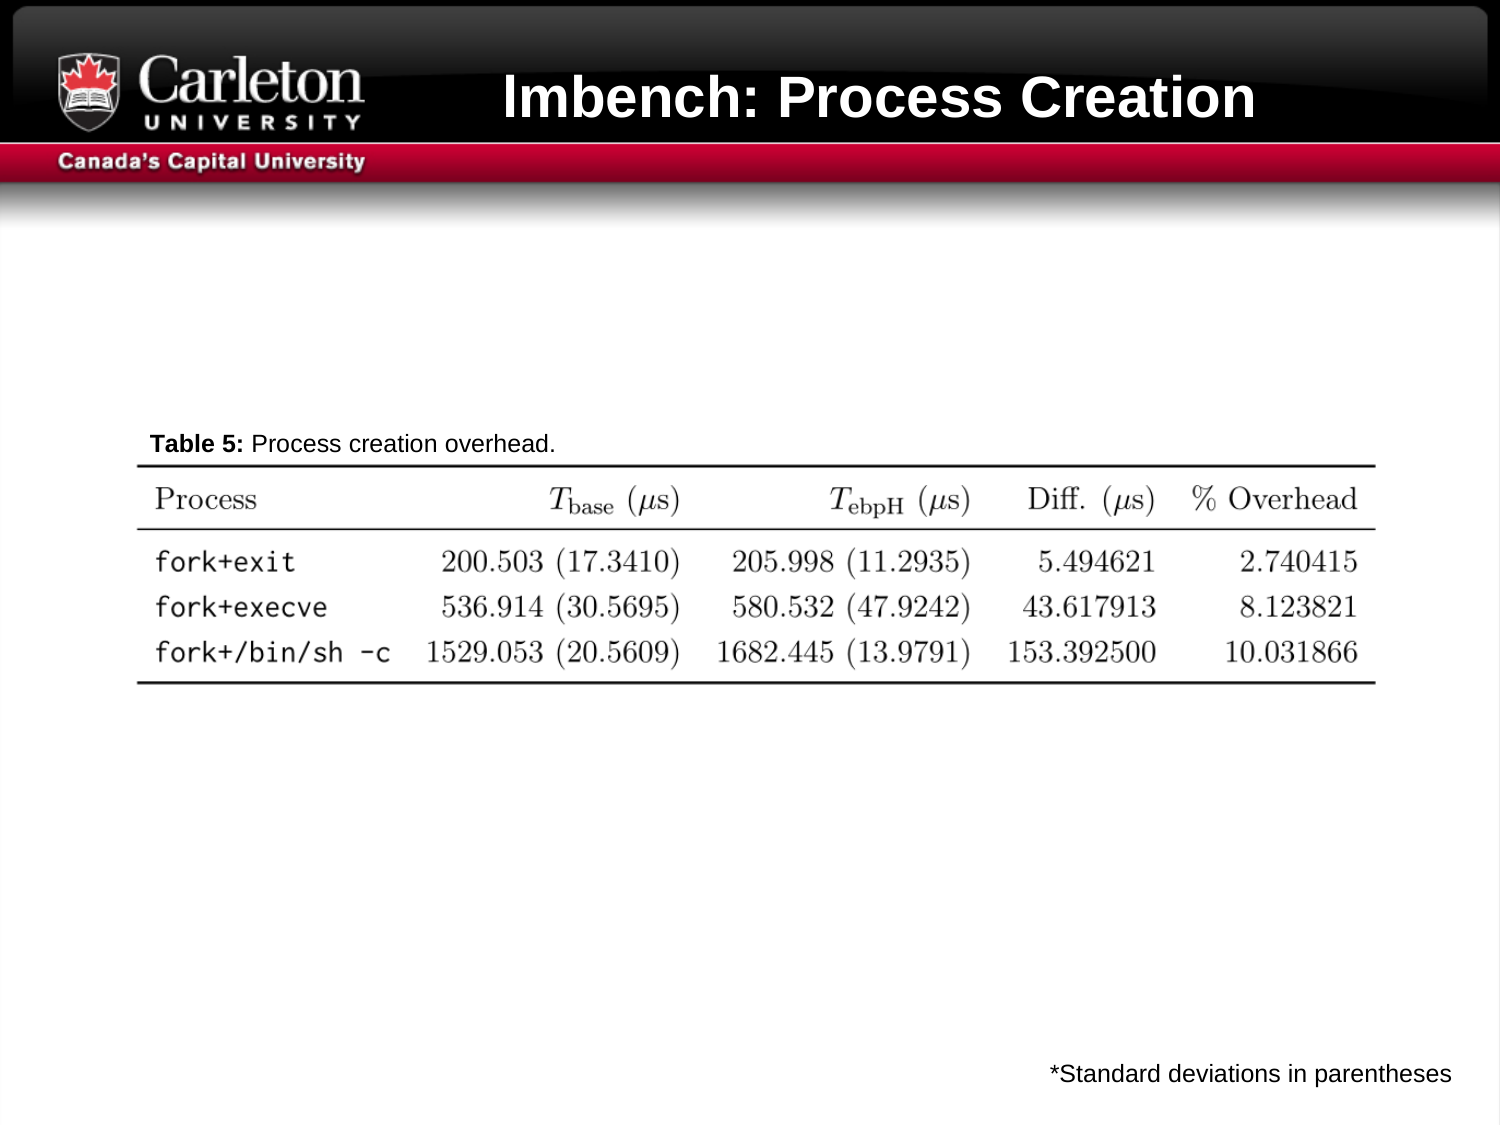

# lmbench: Process Creation
Table 5: Process creation overhead.
*Standard deviations in parentheses